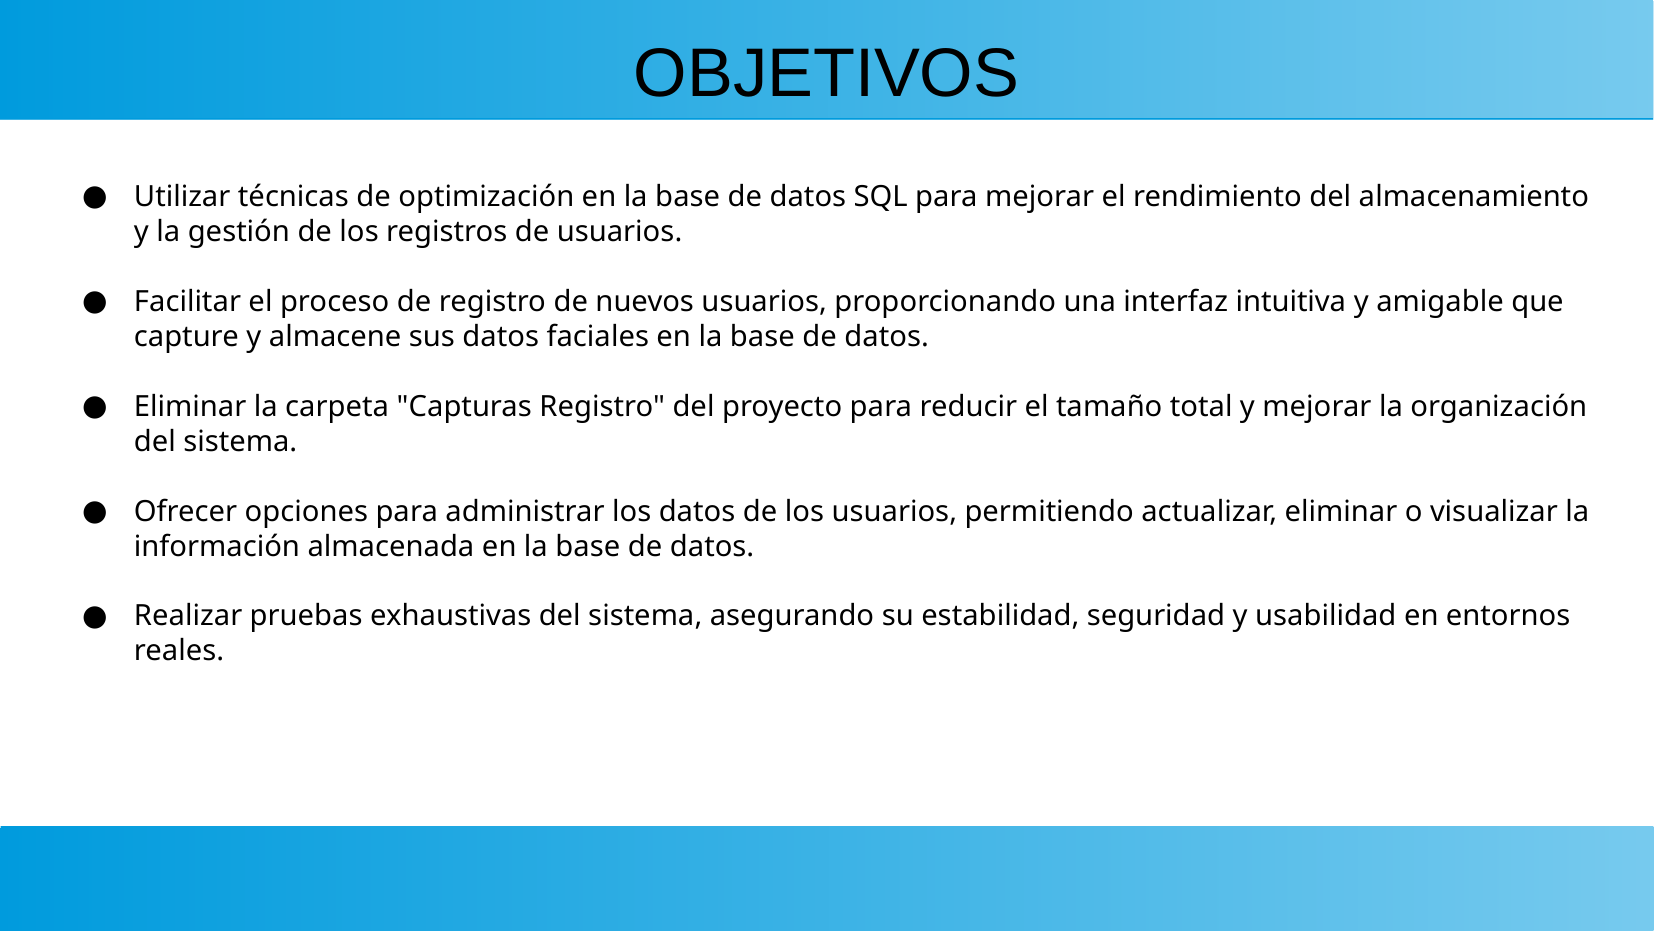

# OBJETIVOS
Utilizar técnicas de optimización en la base de datos SQL para mejorar el rendimiento del almacenamiento y la gestión de los registros de usuarios.
Facilitar el proceso de registro de nuevos usuarios, proporcionando una interfaz intuitiva y amigable que capture y almacene sus datos faciales en la base de datos.
Eliminar la carpeta "Capturas Registro" del proyecto para reducir el tamaño total y mejorar la organización del sistema.
Ofrecer opciones para administrar los datos de los usuarios, permitiendo actualizar, eliminar o visualizar la información almacenada en la base de datos.
Realizar pruebas exhaustivas del sistema, asegurando su estabilidad, seguridad y usabilidad en entornos reales.